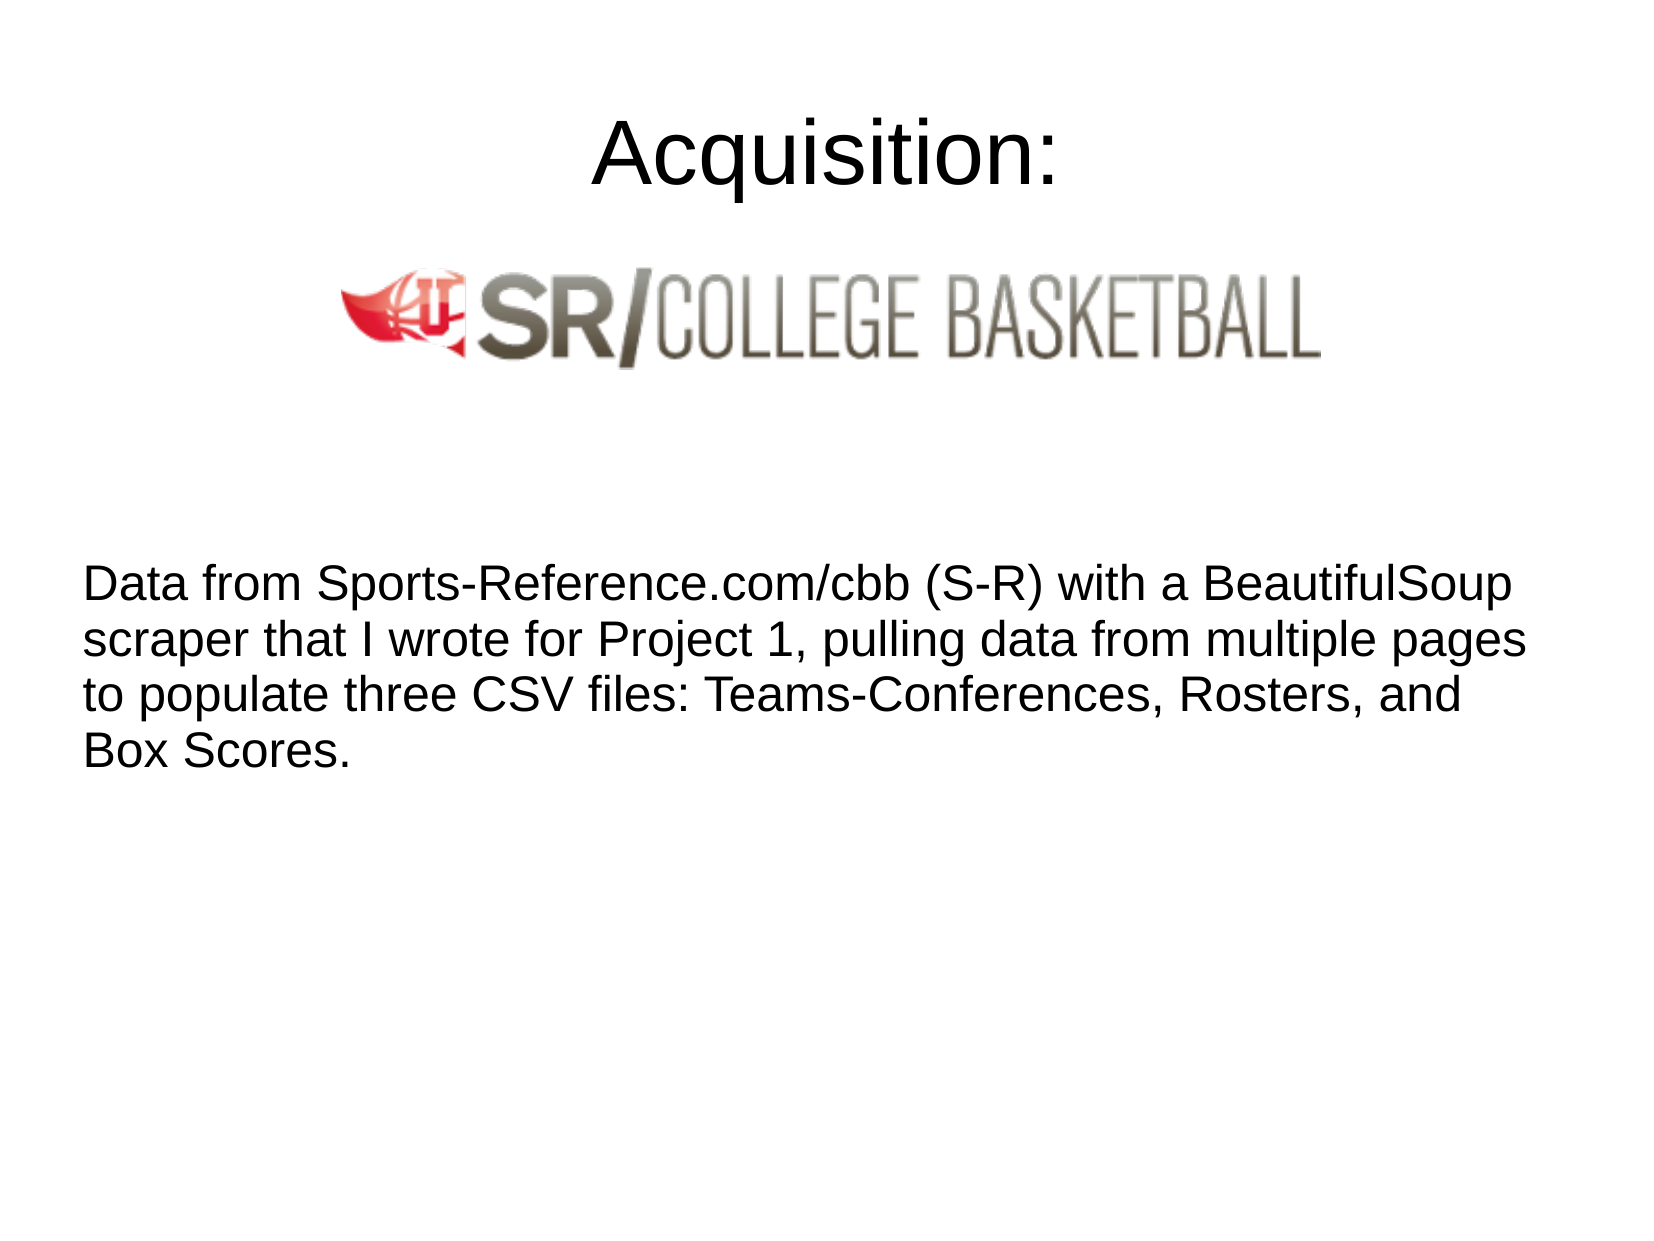

# Acquisition:
Data from Sports-Reference.com/cbb (S-R) with a BeautifulSoup scraper that I wrote for Project 1, pulling data from multiple pages to populate three CSV files: Teams-Conferences, Rosters, and Box Scores.